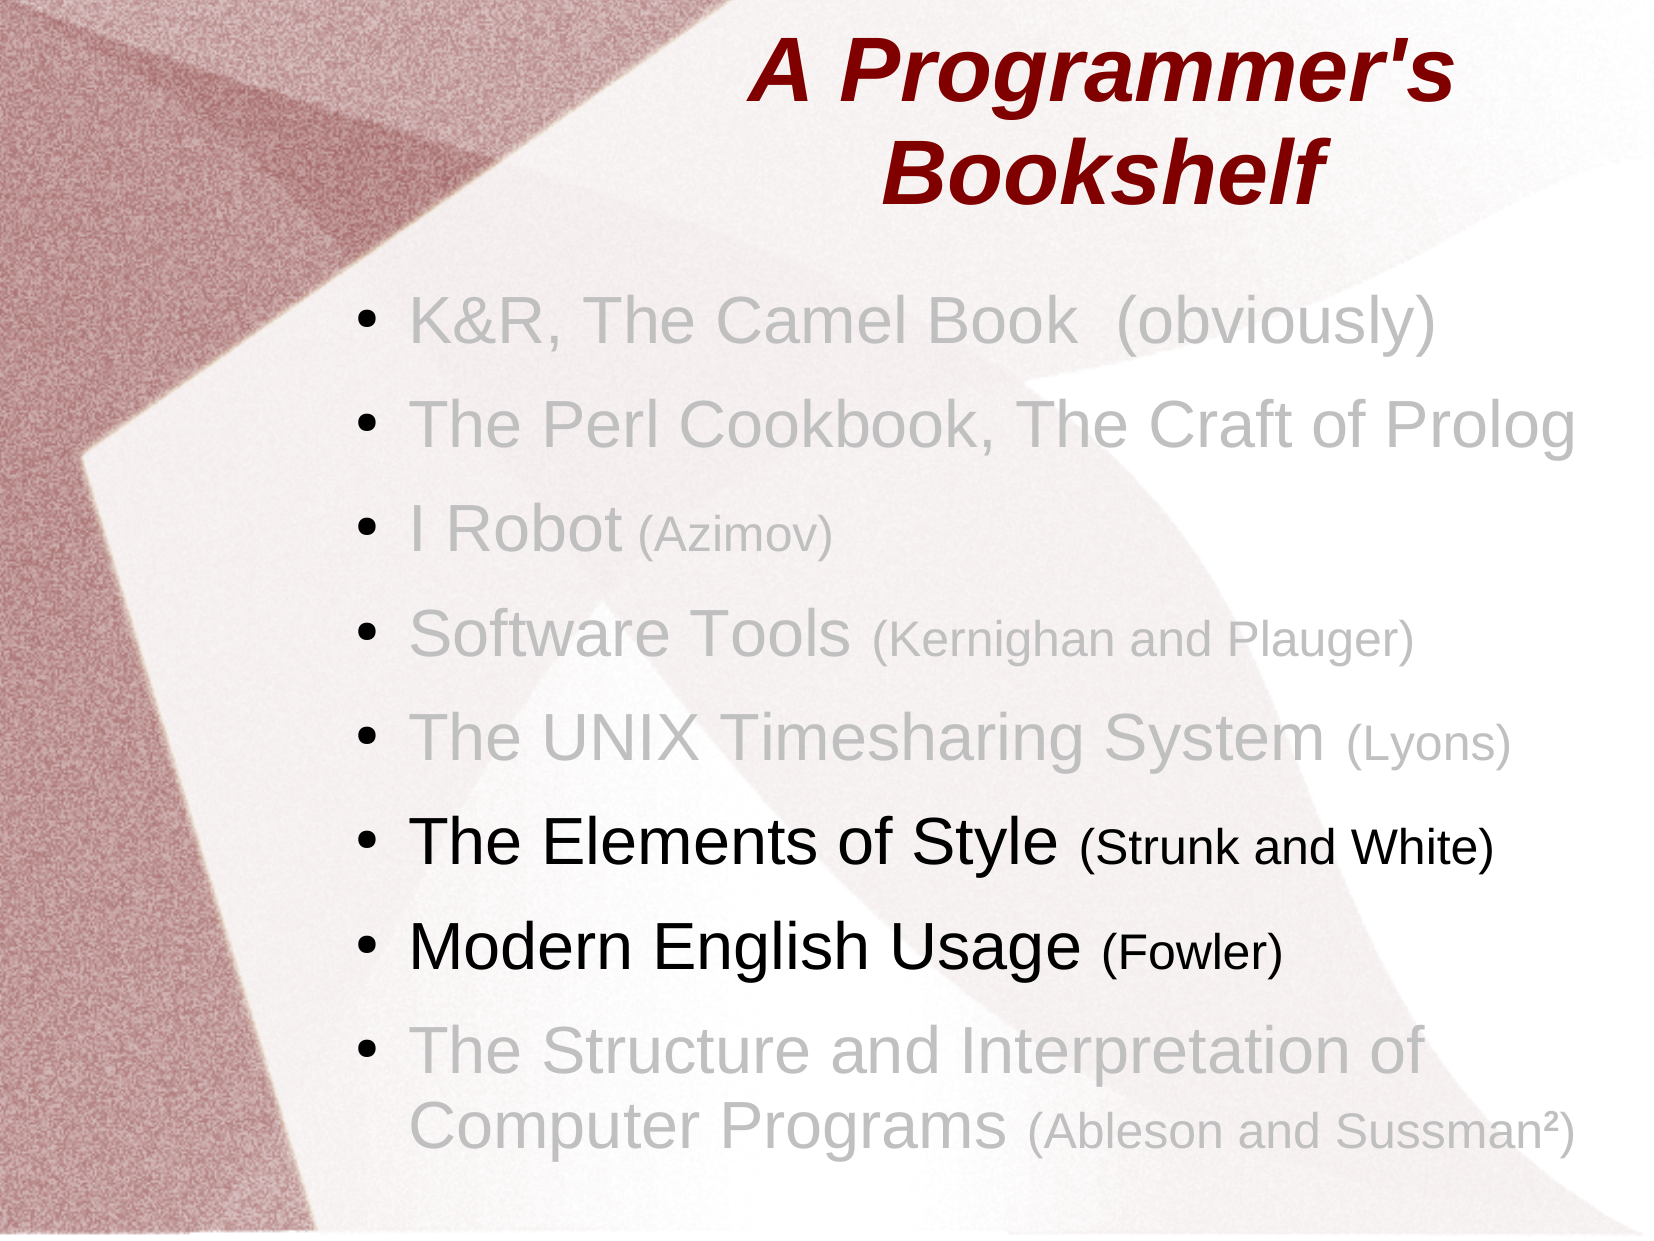

# A Programmer's Bookshelf
K&R, The Camel Book (obviously)
The Perl Cookbook, The Craft of Prolog
I Robot (Azimov)
Software Tools (Kernighan and Plauger)
The UNIX Timesharing System (Lyons)
The Elements of Style (Strunk and White)
Modern English Usage (Fowler)
The Structure and Interpretation of Computer Programs (Ableson and Sussman2)